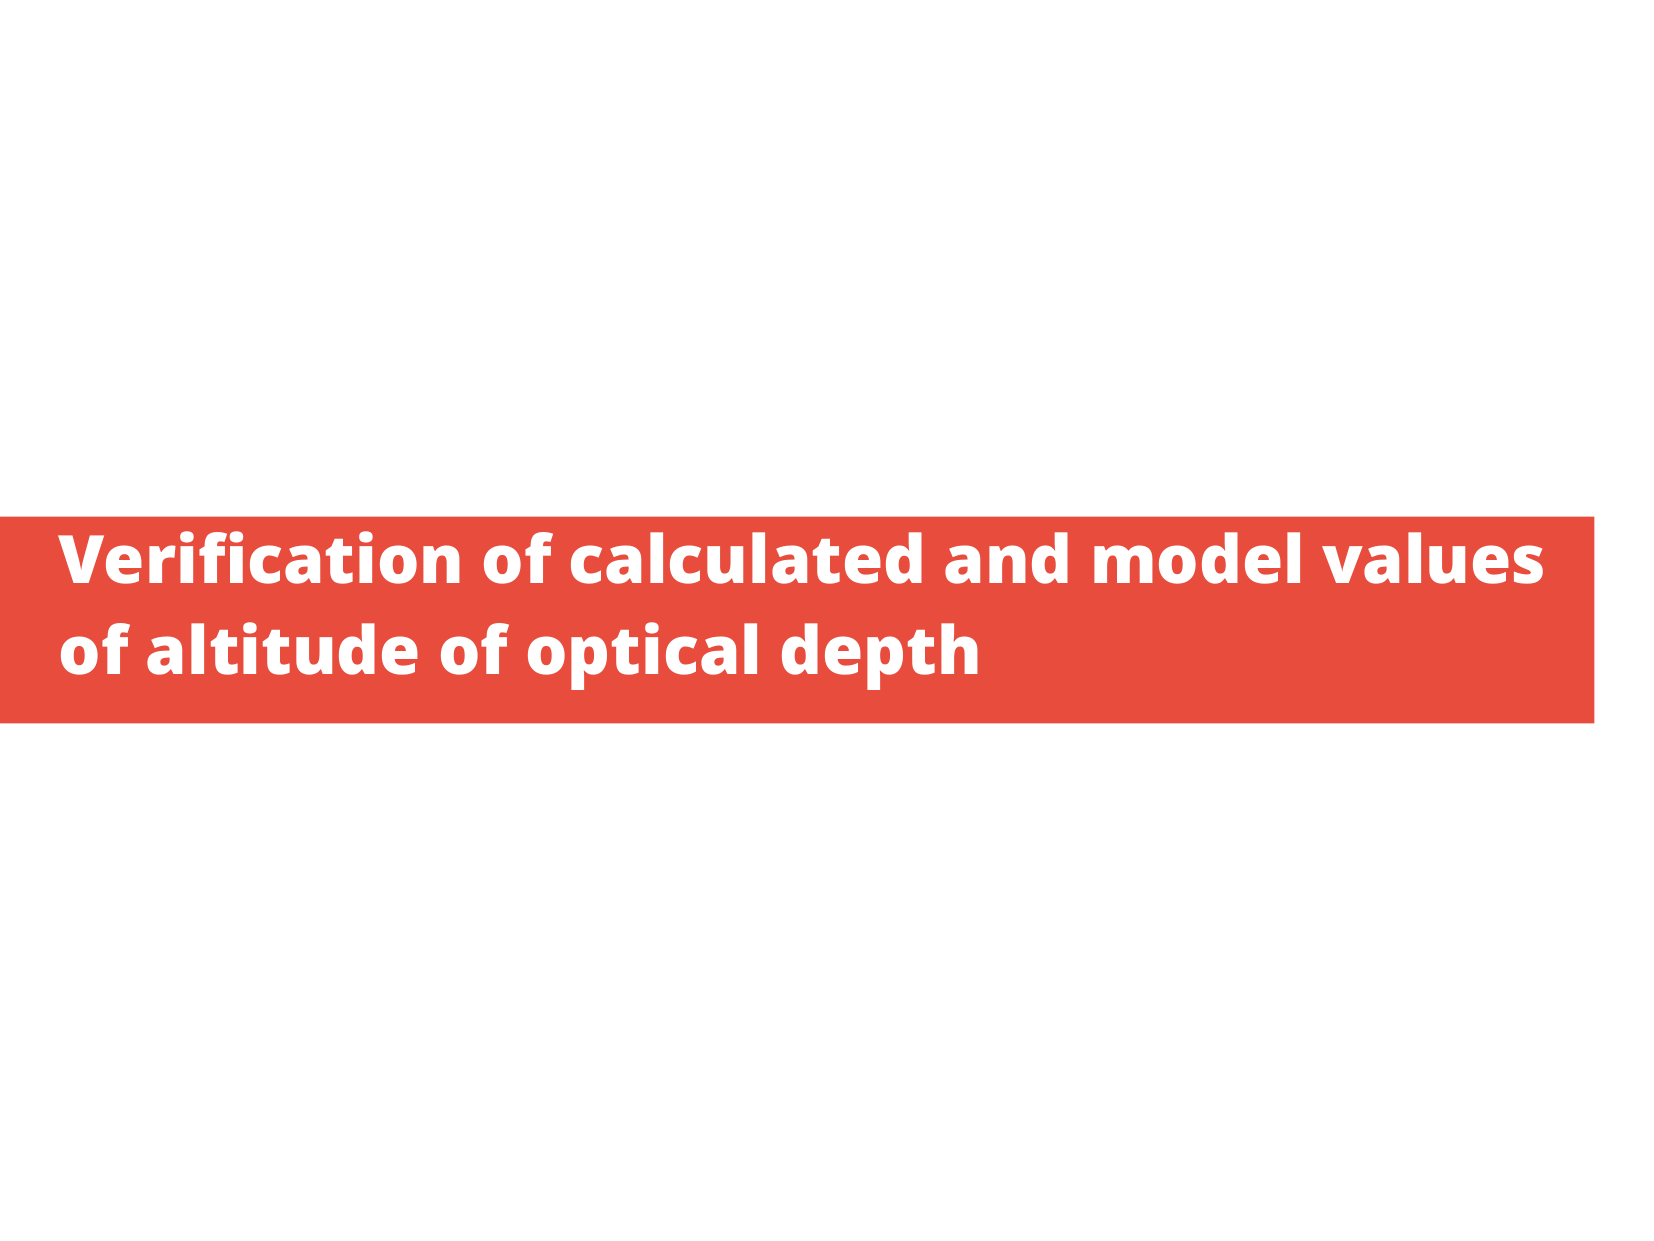

# Verification of calculated and model values of altitude of optical depth